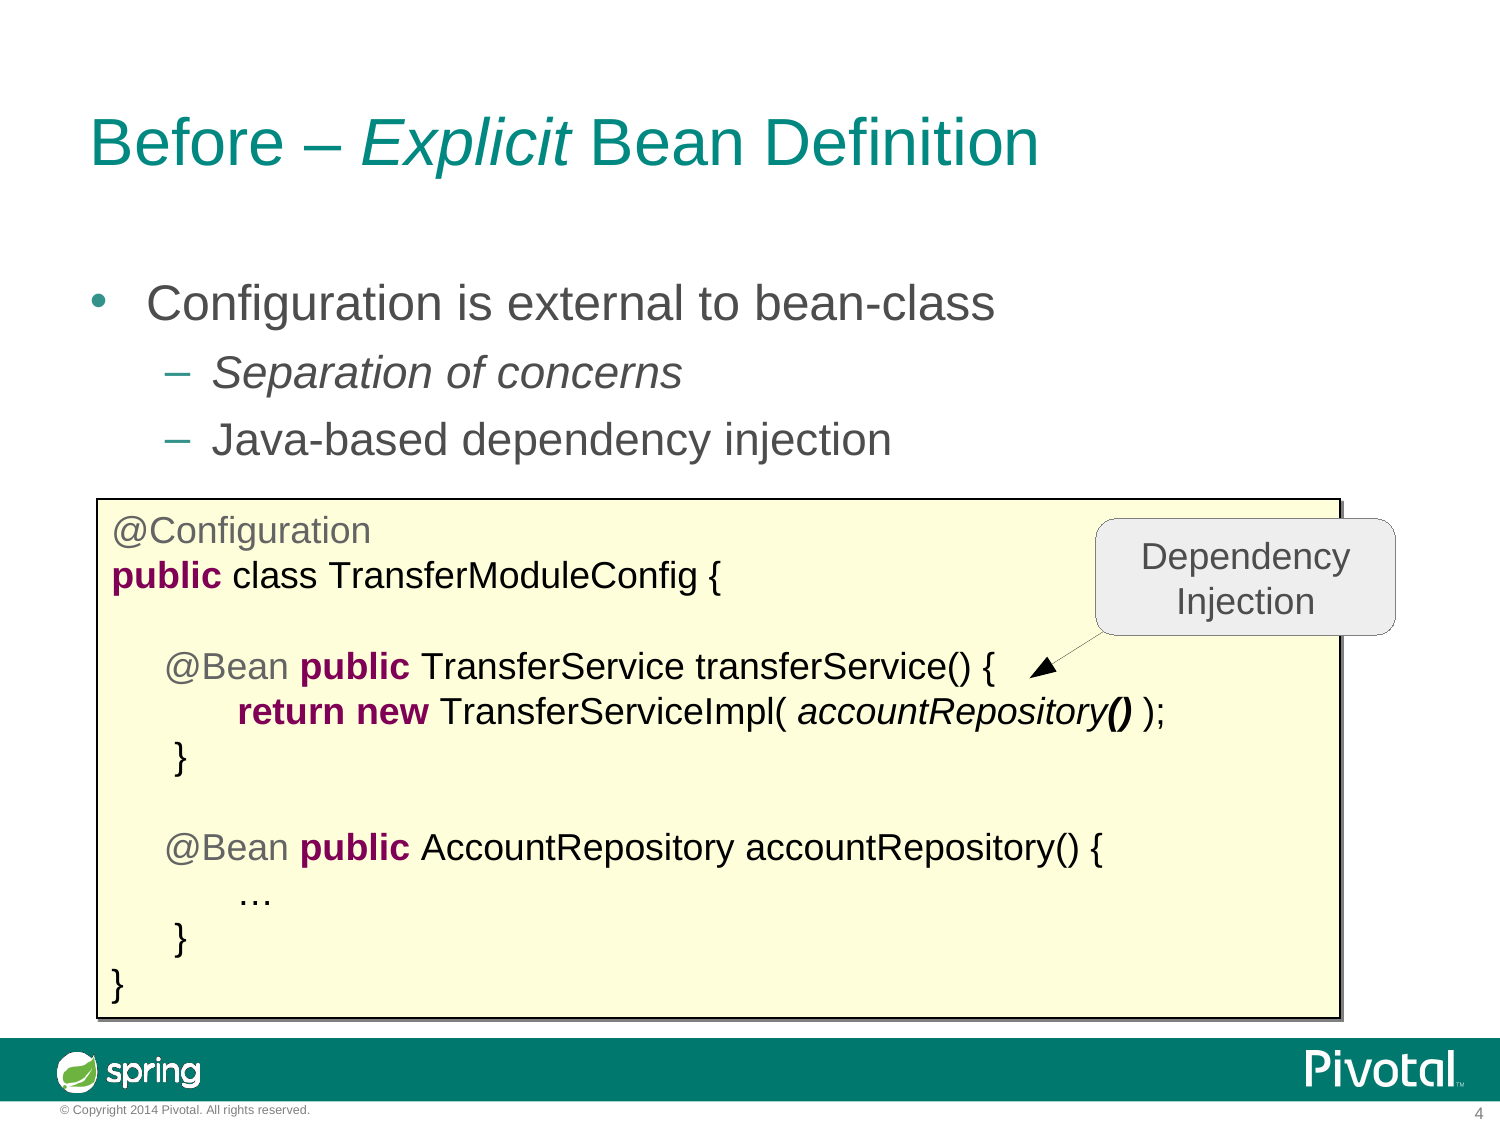

# Before – Explicit Bean Definition
Configuration is external to bean-class
Separation of concerns
Java-based dependency injection
@Configuration
public class TransferModuleConfig {
 @Bean public TransferService transferService() {
 return new TransferServiceImpl( accountRepository() );
 }
 @Bean public AccountRepository accountRepository() {
 …
 }
}
Dependency Injection